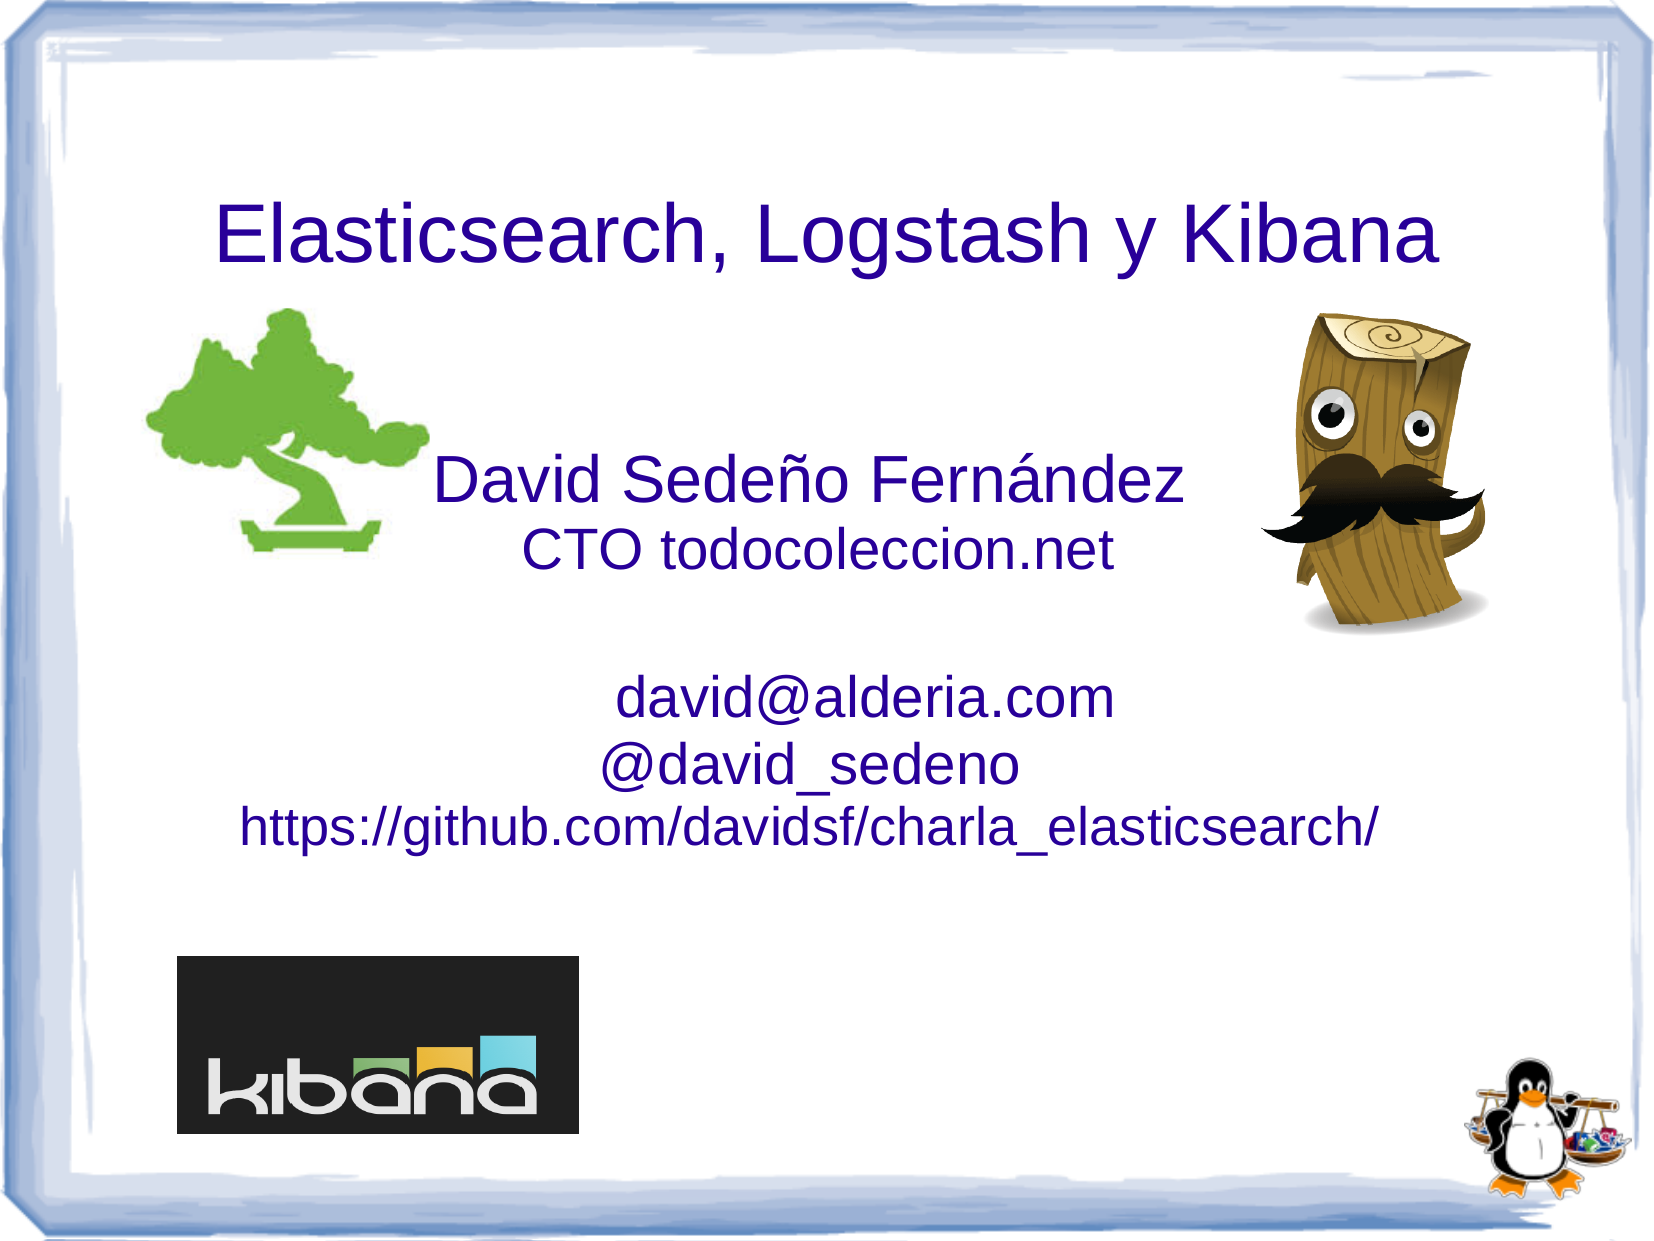

# Elasticsearch, Logstash y Kibana
David Sedeño Fernández
 CTO todocoleccion.net
 david@alderia.com
@david_sedeno
https://github.com/davidsf/charla_elasticsearch/